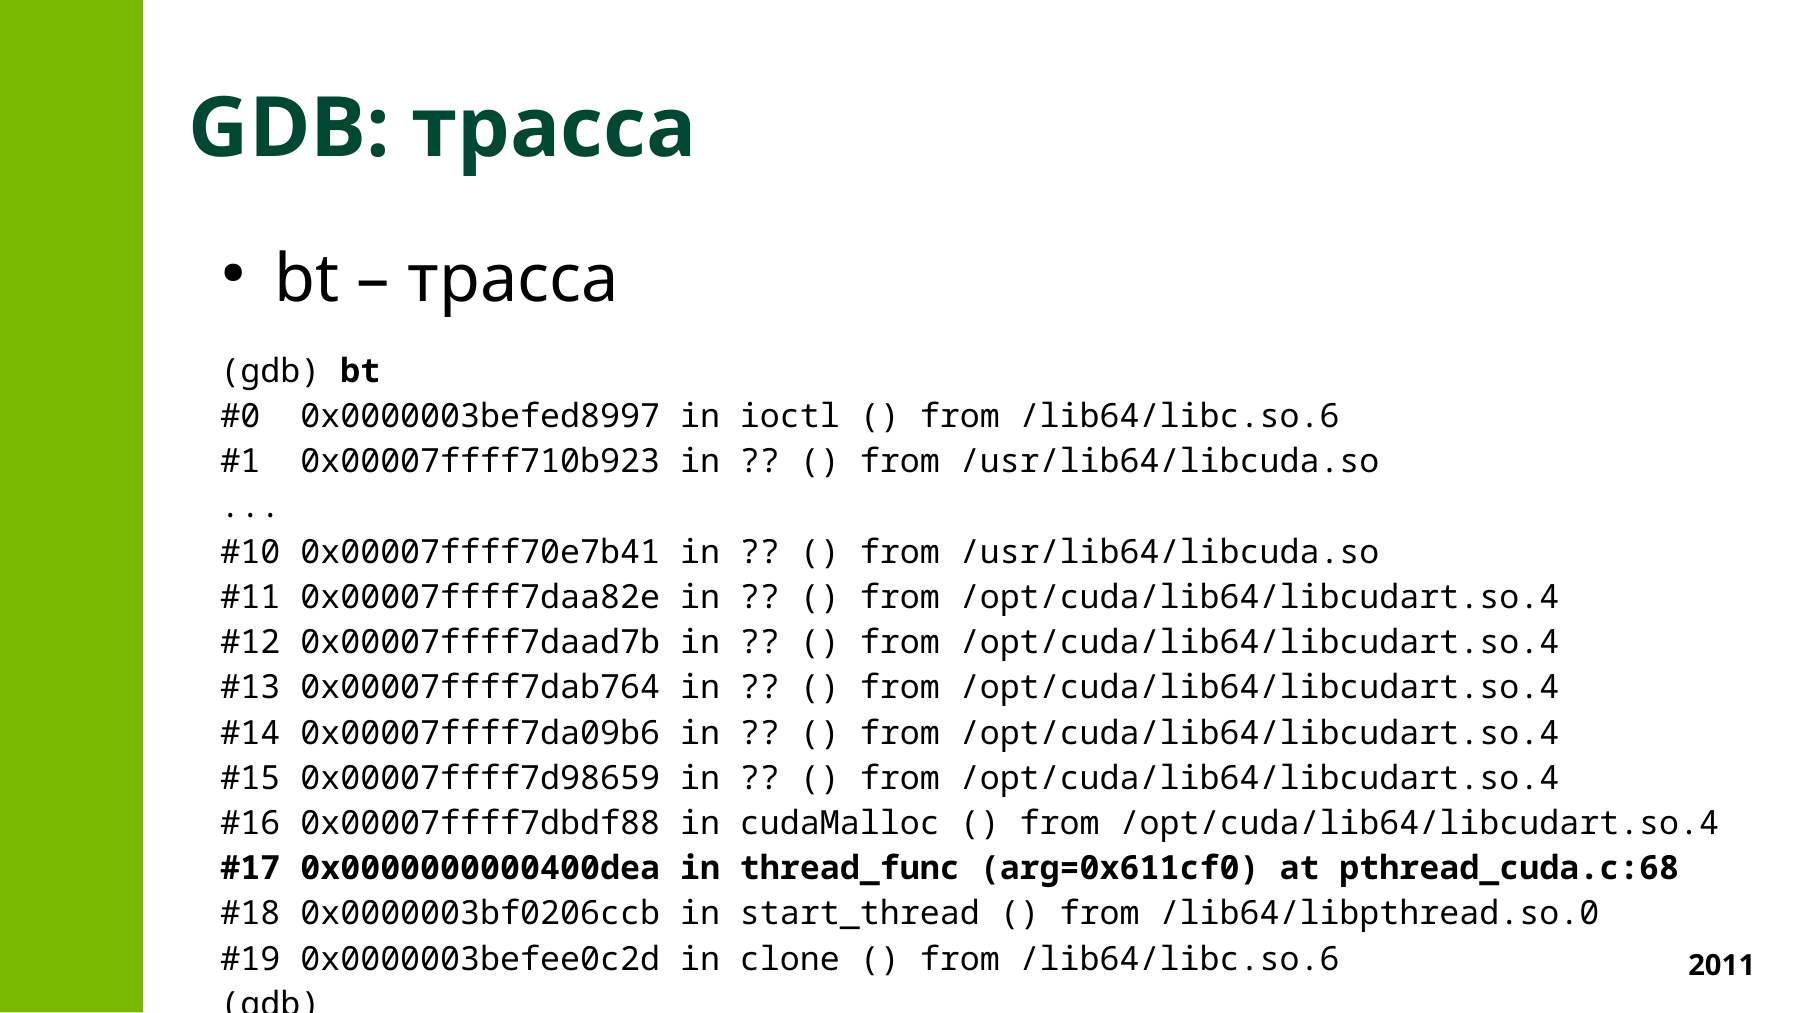

# GDB: трасса
bt – трасса
(gdb) bt
#0 0x0000003befed8997 in ioctl () from /lib64/libc.so.6
#1 0x00007ffff710b923 in ?? () from /usr/lib64/libcuda.so
...
#10 0x00007ffff70e7b41 in ?? () from /usr/lib64/libcuda.so
#11 0x00007ffff7daa82e in ?? () from /opt/cuda/lib64/libcudart.so.4
#12 0x00007ffff7daad7b in ?? () from /opt/cuda/lib64/libcudart.so.4
#13 0x00007ffff7dab764 in ?? () from /opt/cuda/lib64/libcudart.so.4
#14 0x00007ffff7da09b6 in ?? () from /opt/cuda/lib64/libcudart.so.4
#15 0x00007ffff7d98659 in ?? () from /opt/cuda/lib64/libcudart.so.4
#16 0x00007ffff7dbdf88 in cudaMalloc () from /opt/cuda/lib64/libcudart.so.4
#17 0x0000000000400dea in thread_func (arg=0x611cf0) at pthread_cuda.c:68
#18 0x0000003bf0206ccb in start_thread () from /lib64/libpthread.so.0
#19 0x0000003befee0c2d in clone () from /lib64/libc.so.6
(gdb)